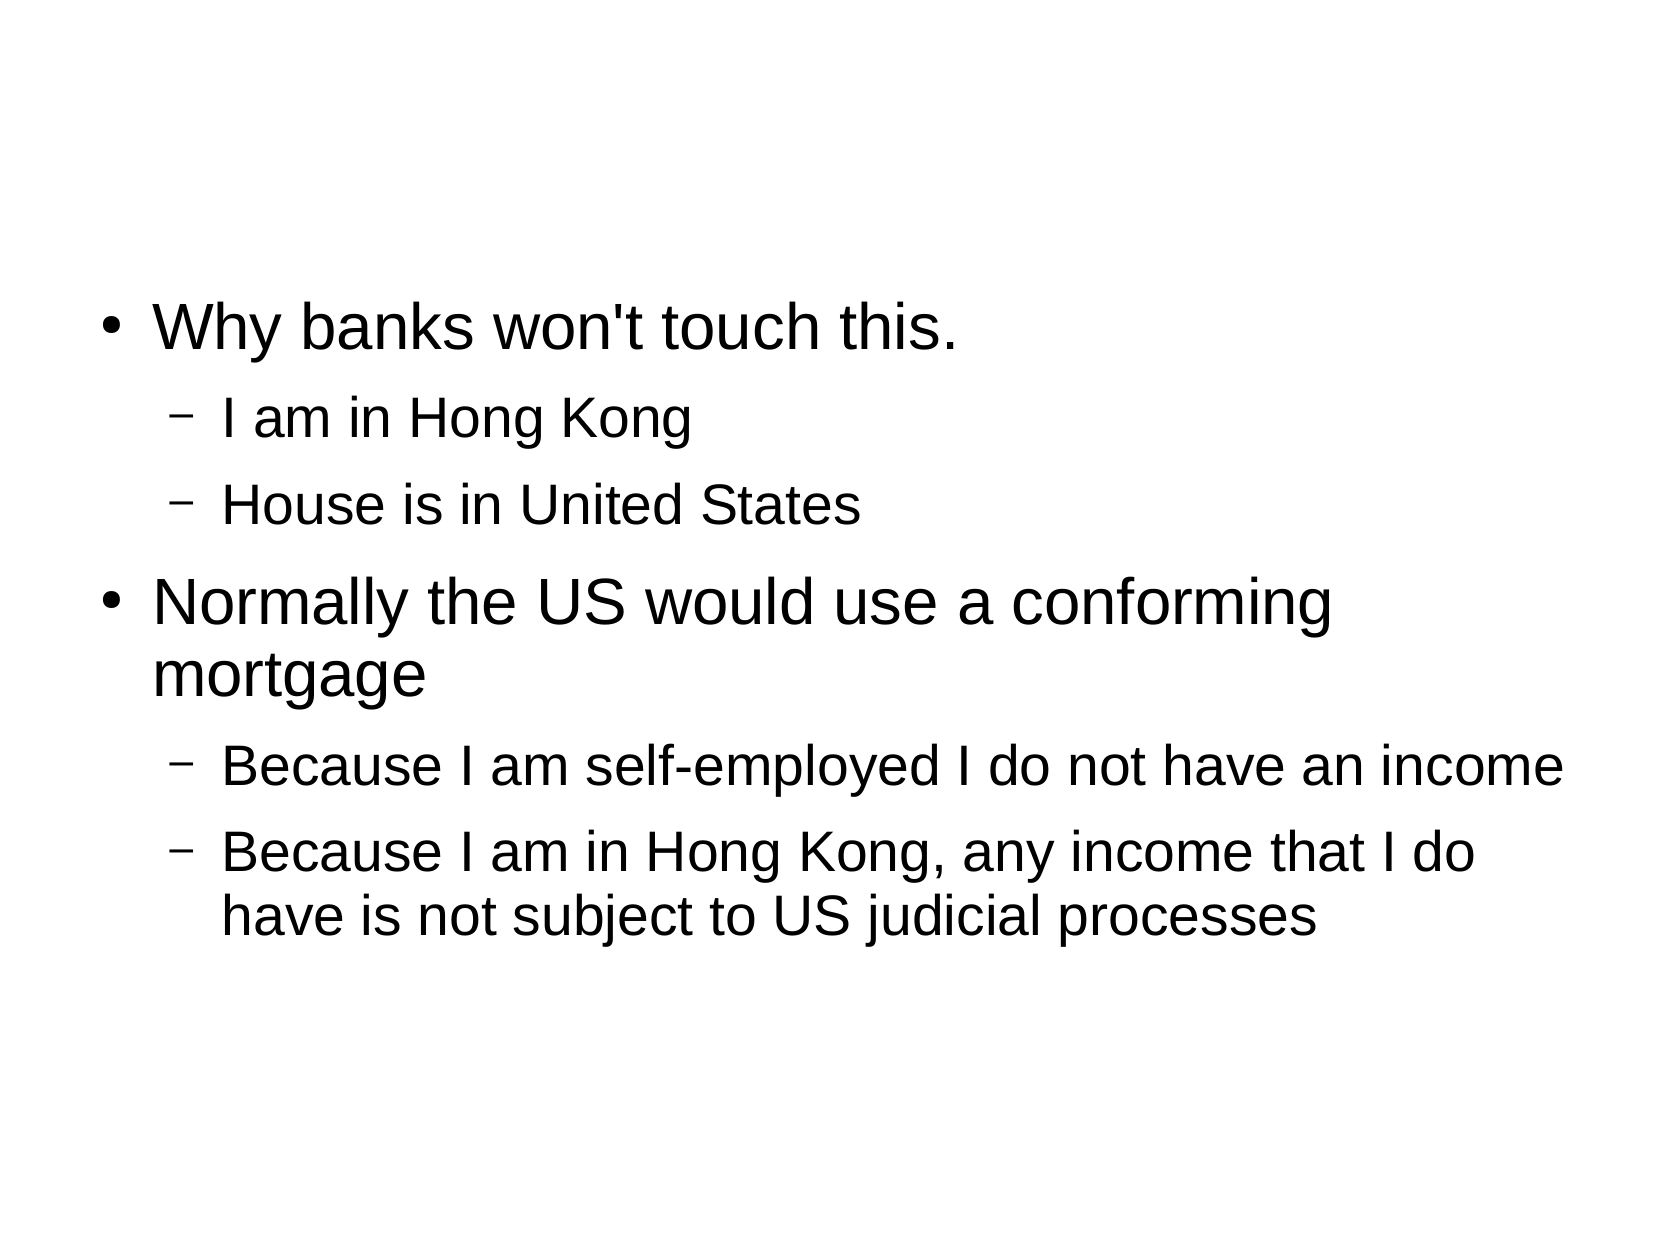

#
Why banks won't touch this.
I am in Hong Kong
House is in United States
Normally the US would use a conforming mortgage
Because I am self-employed I do not have an income
Because I am in Hong Kong, any income that I do have is not subject to US judicial processes